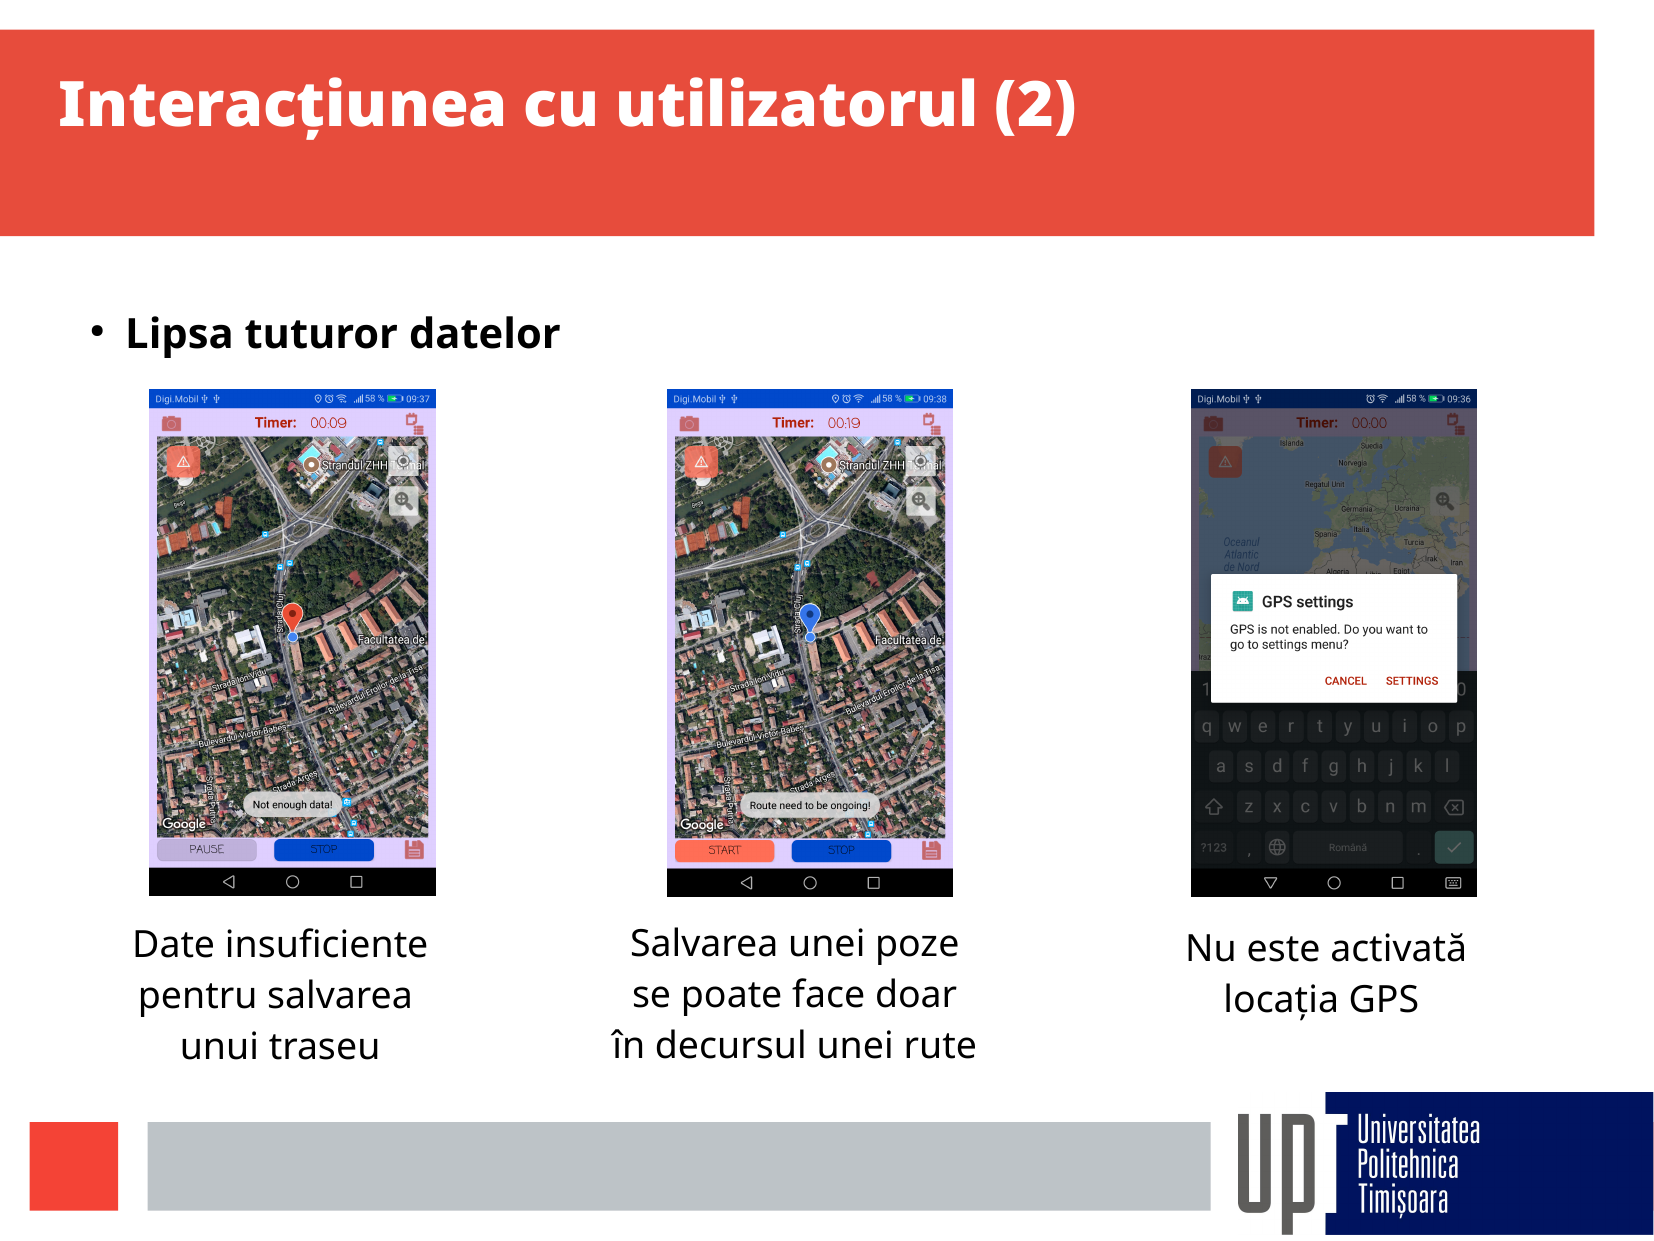

# Interacțiunea cu utilizatorul (2)
Lipsa tuturor datelor
Salvarea unei poze
se poate face doar
în decursul unei rute
Date insuficiente
pentru salvarea
unui traseu
Nu este activată locația GPS